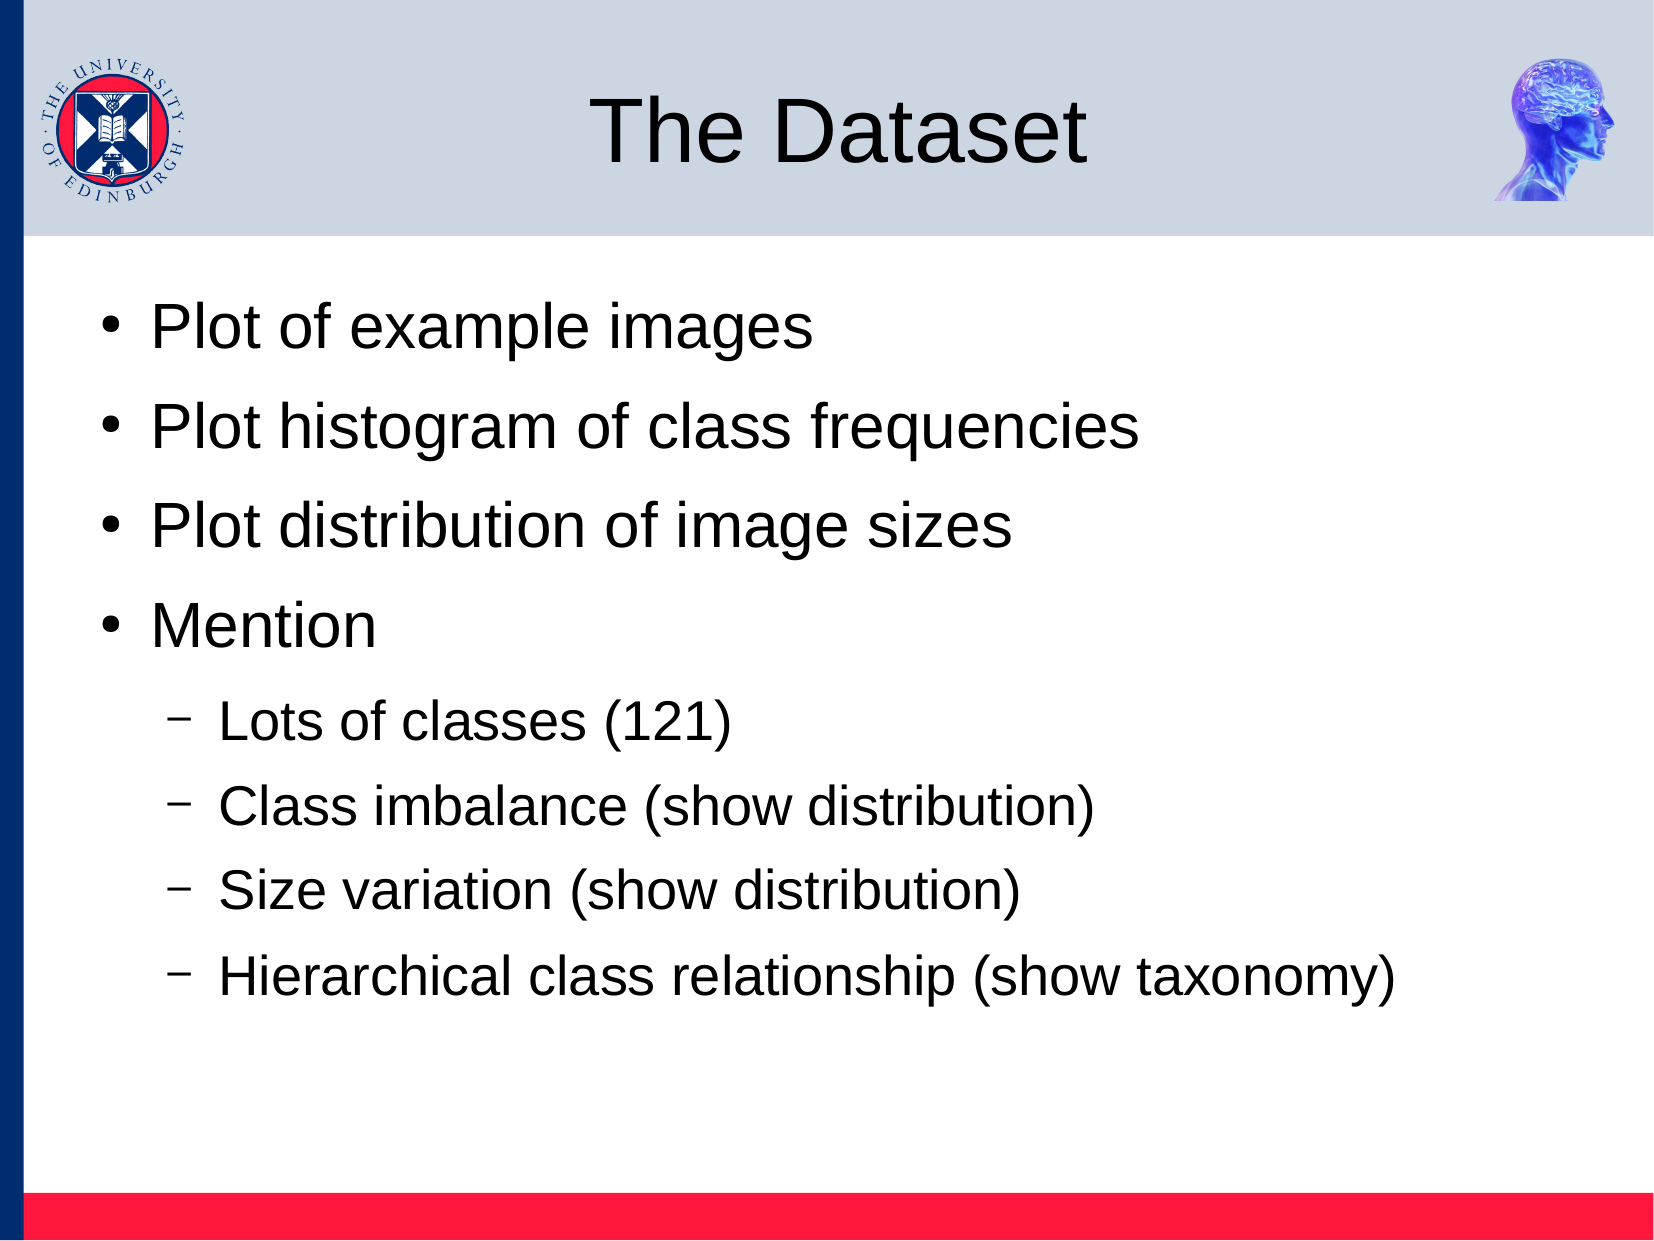

# The Dataset
Plot of example images
Plot histogram of class frequencies
Plot distribution of image sizes
Mention
Lots of classes (121)
Class imbalance (show distribution)
Size variation (show distribution)
Hierarchical class relationship (show taxonomy)